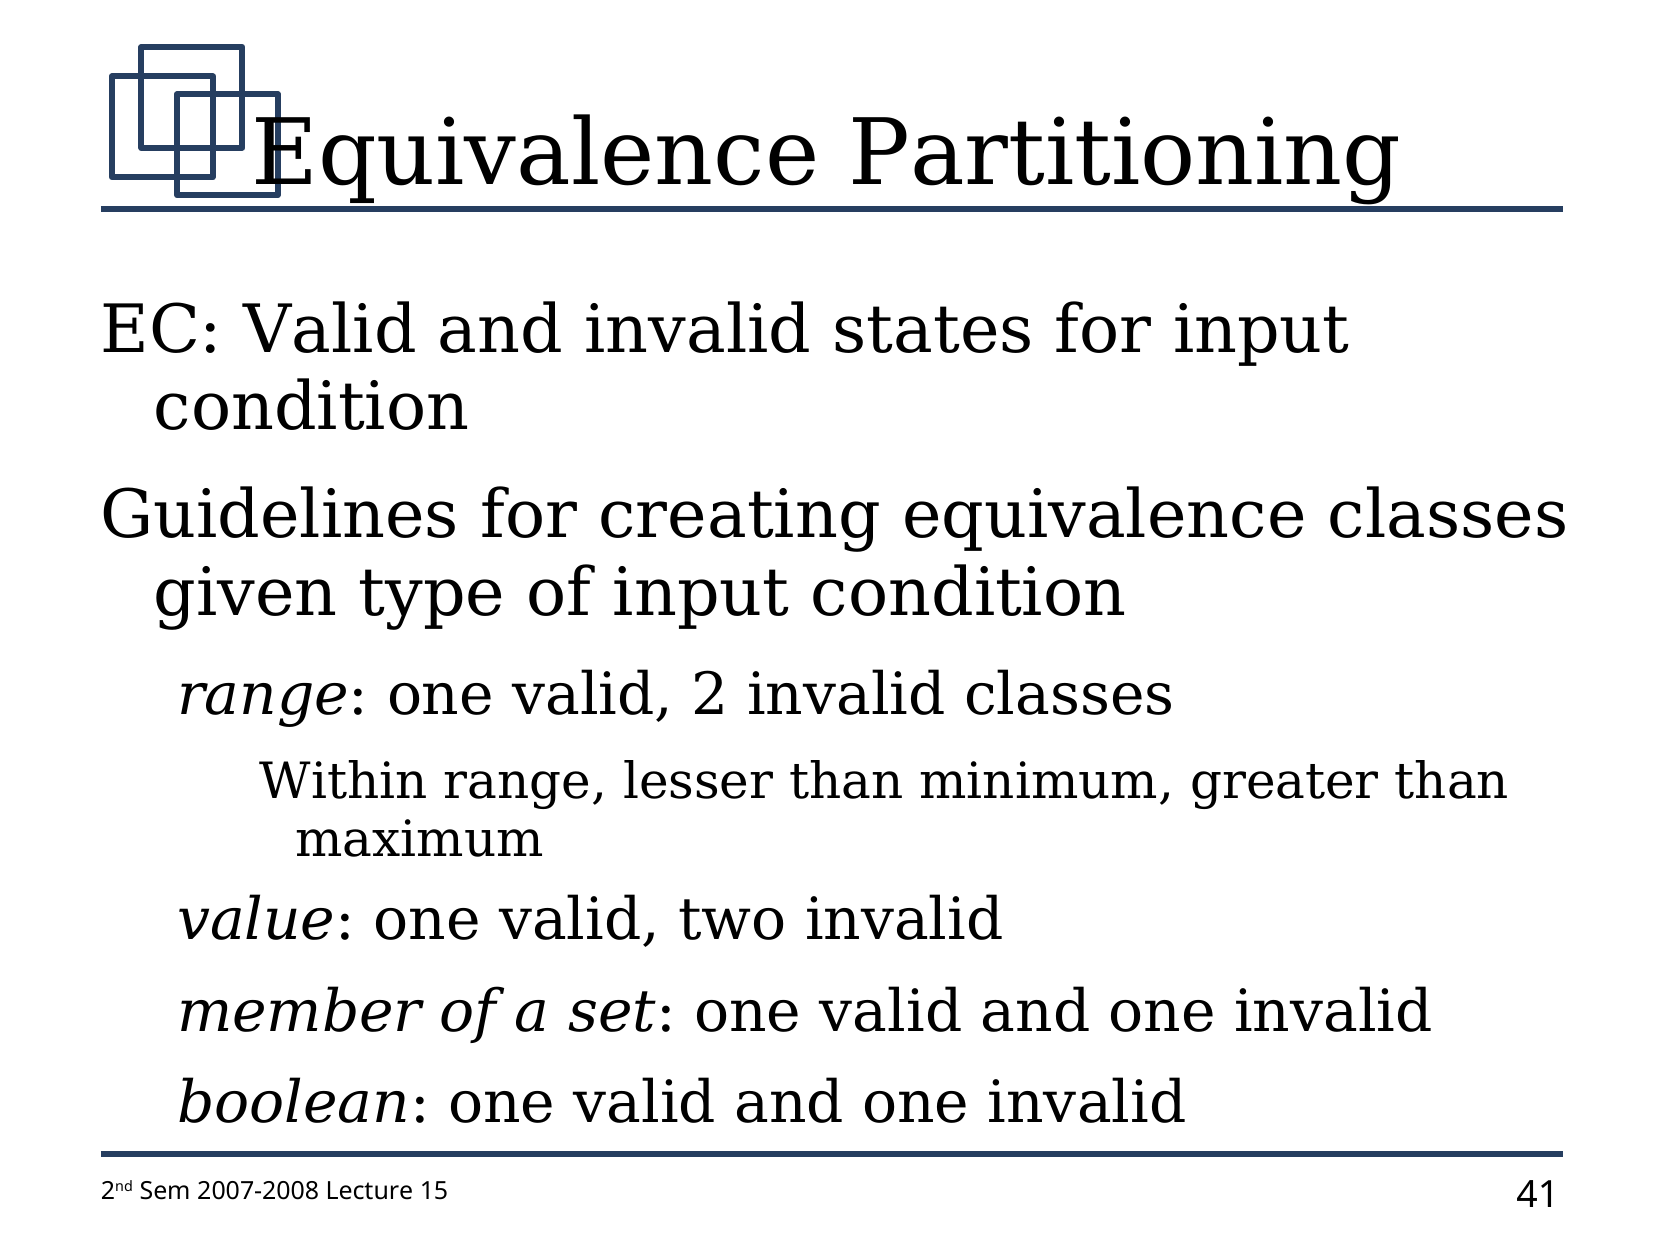

# Equivalence Partitioning
EC: Valid and invalid states for input condition
Guidelines for creating equivalence classes given type of input condition
range: one valid, 2 invalid classes
Within range, lesser than minimum, greater than maximum
value: one valid, two invalid
member of a set: one valid and one invalid
boolean: one valid and one invalid